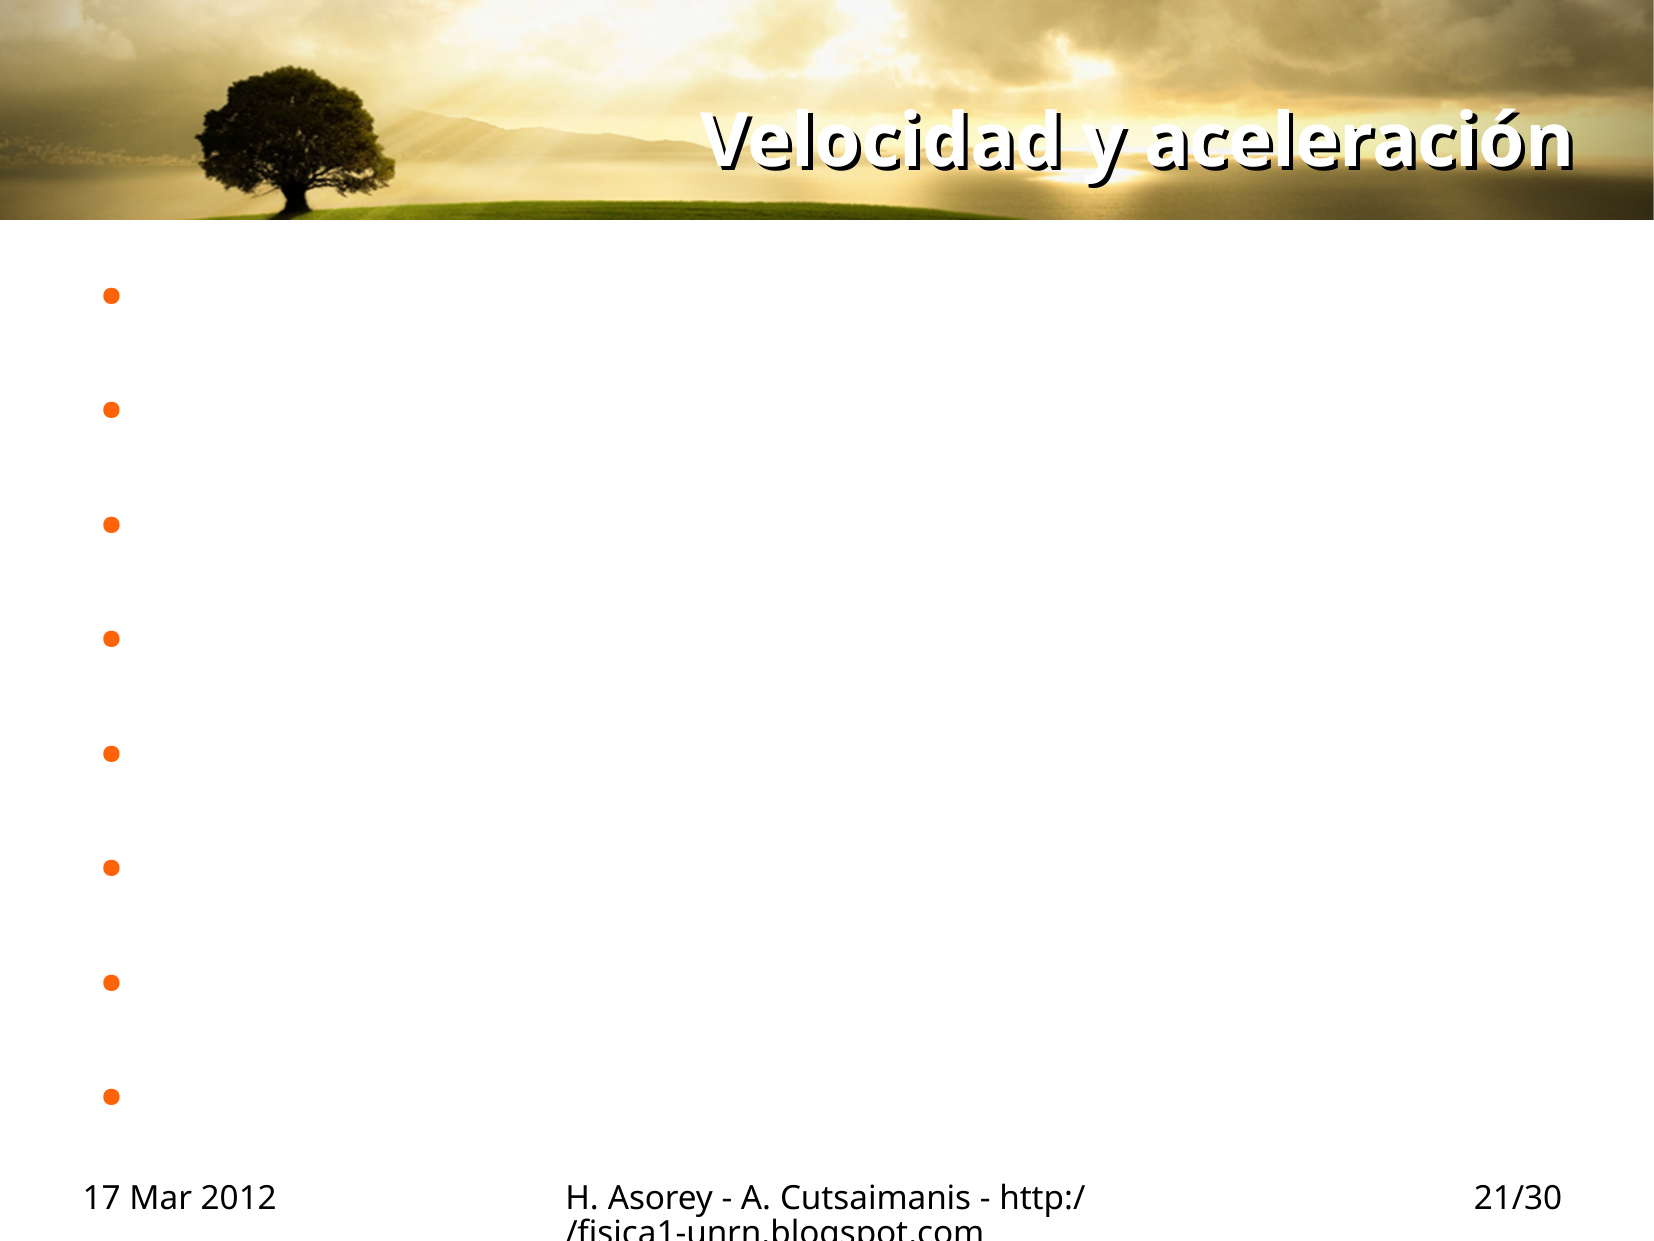

# Velocidad y aceleración
17 Mar 2012
H. Asorey - A. Cutsaimanis - http://fisica1-unrn.blogspot.com
21